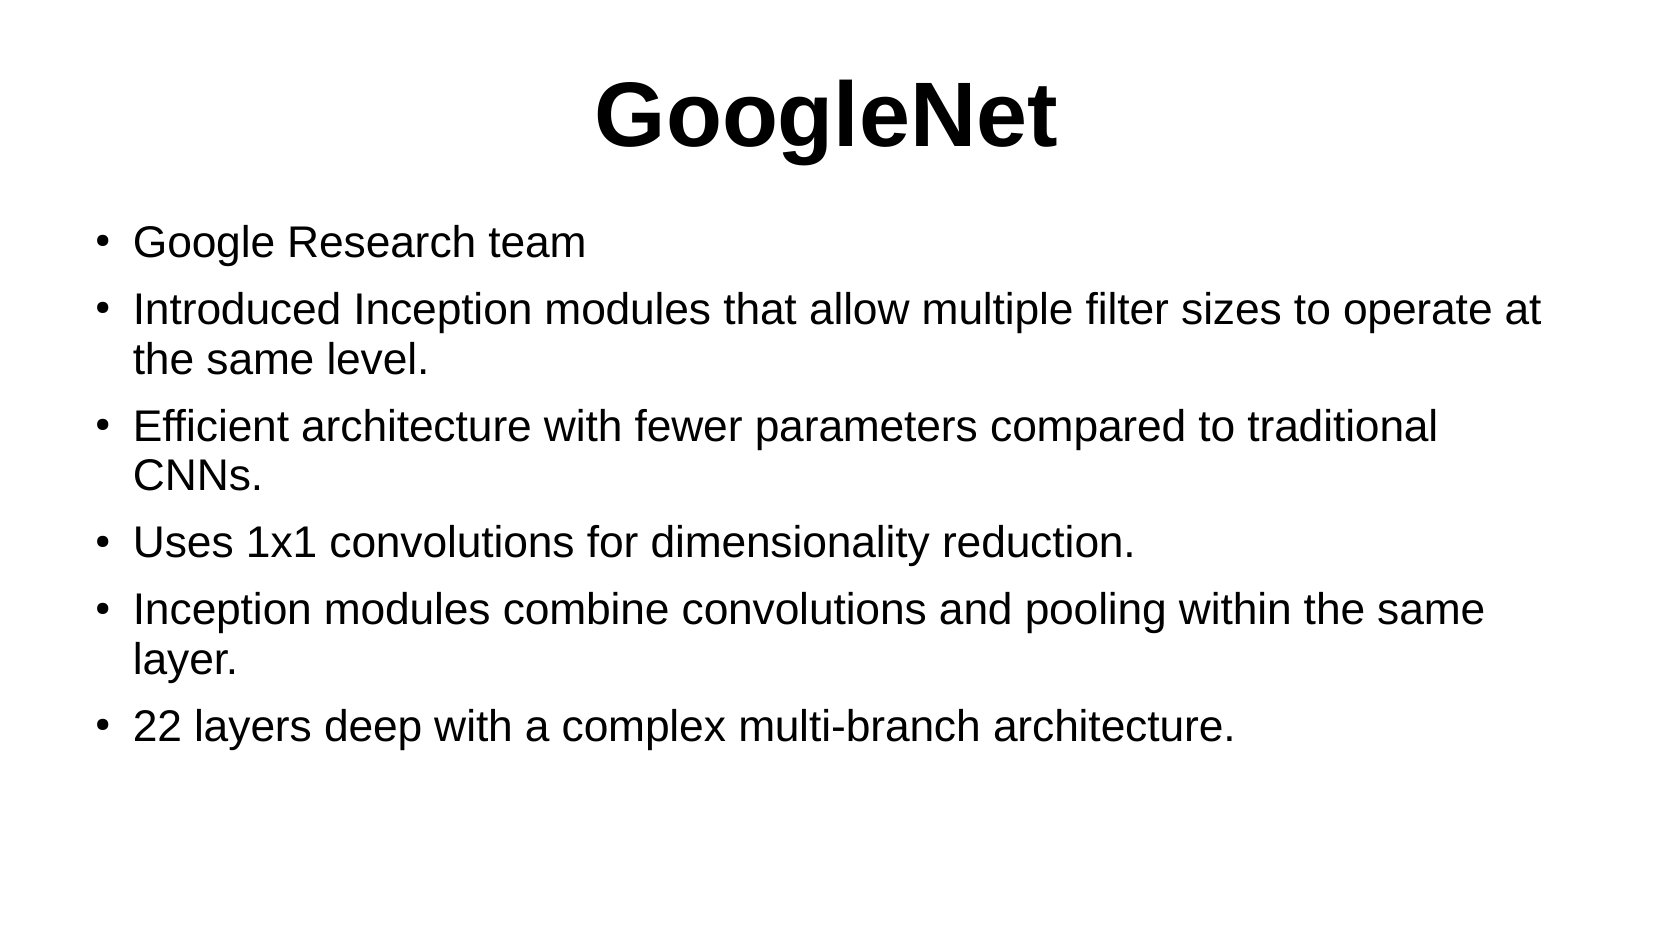

# GoogleNet
Google Research team
Introduced Inception modules that allow multiple filter sizes to operate at the same level.
Efficient architecture with fewer parameters compared to traditional CNNs.
Uses 1x1 convolutions for dimensionality reduction.
Inception modules combine convolutions and pooling within the same layer.
22 layers deep with a complex multi-branch architecture.